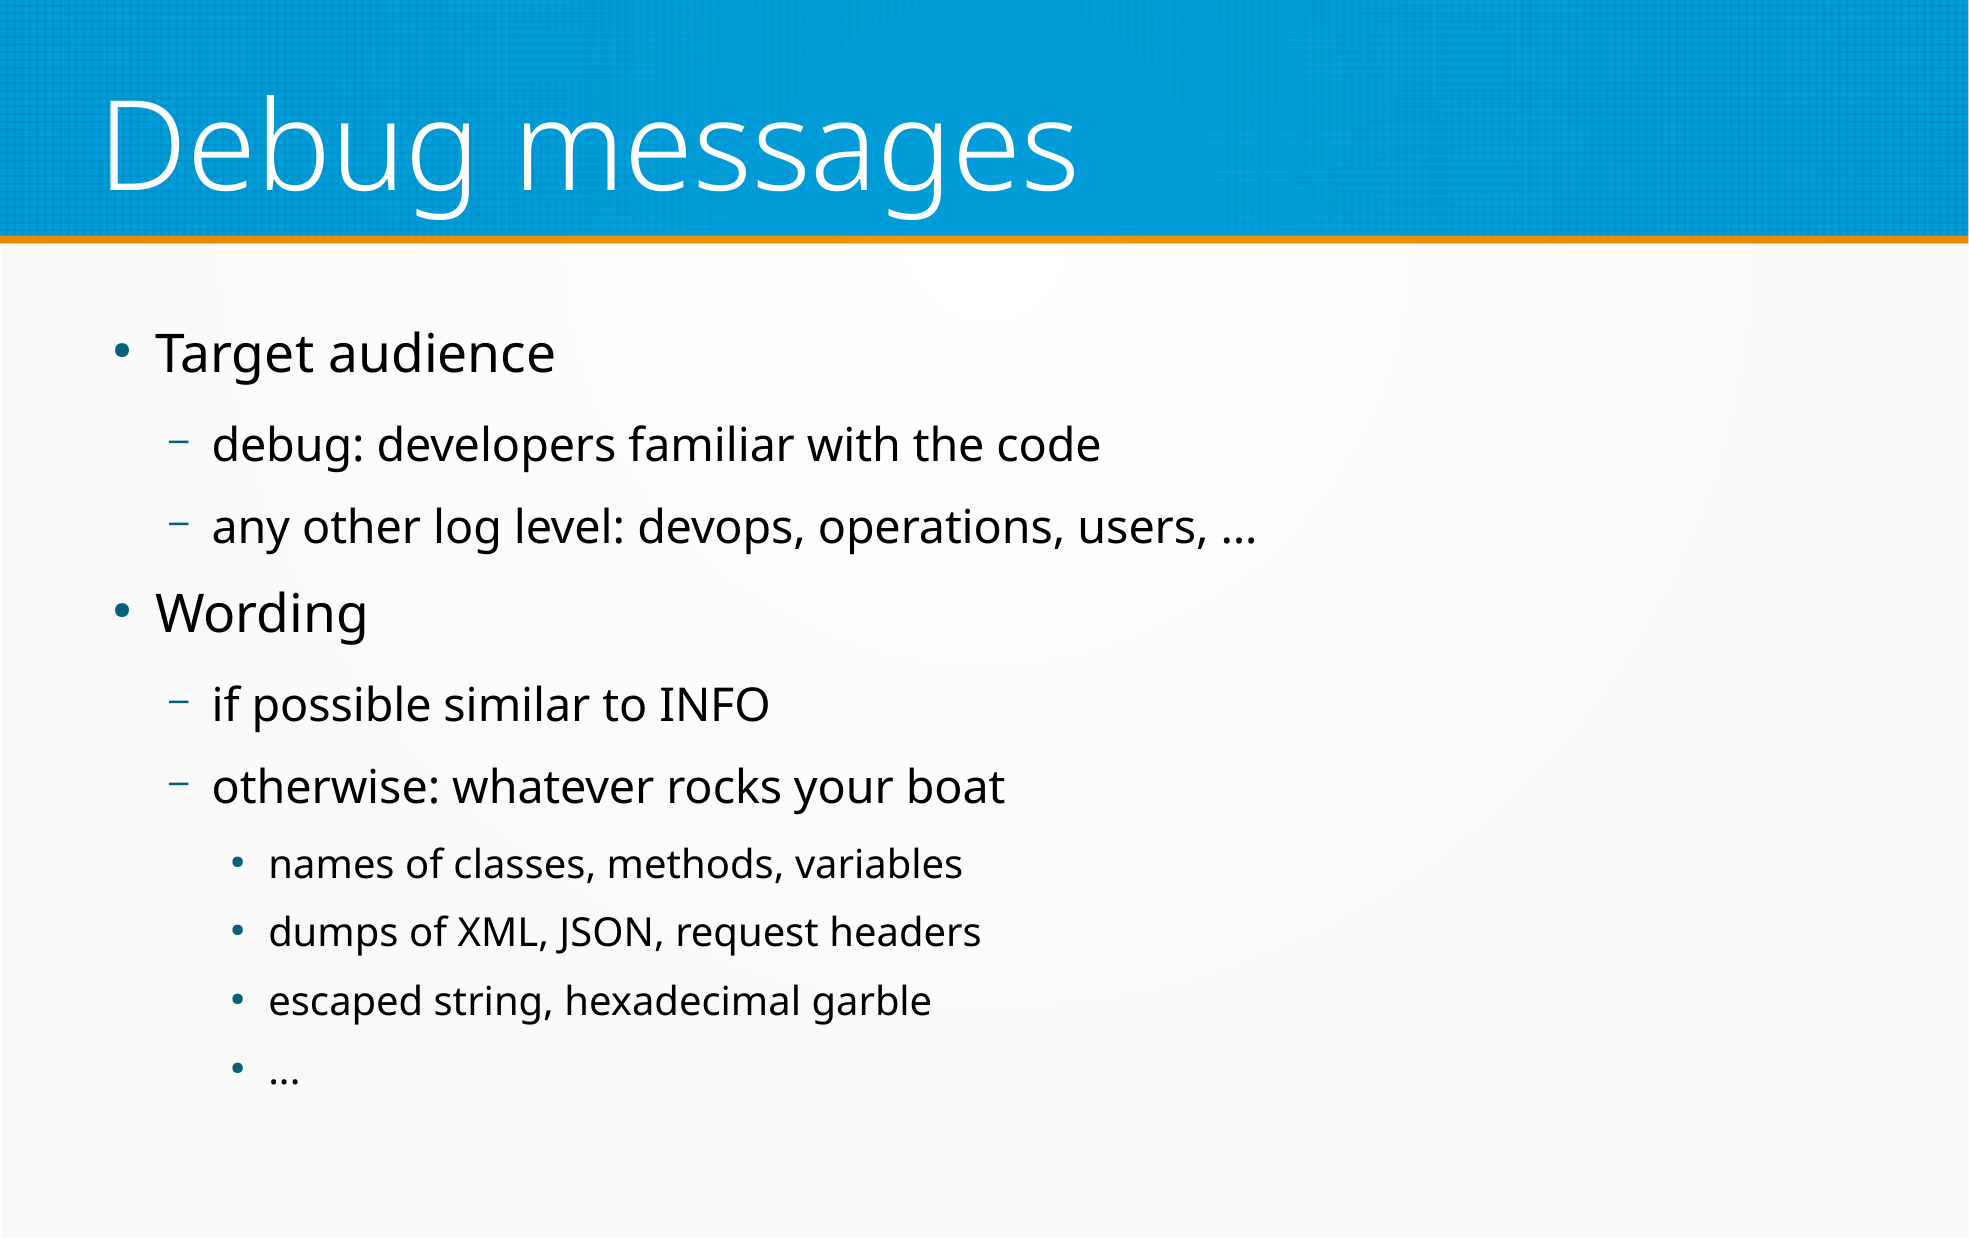

# Debug messages
Target audience
debug: developers familiar with the code
any other log level: devops, operations, users, …
Wording
if possible similar to INFO
otherwise: whatever rocks your boat
names of classes, methods, variables
dumps of XML, JSON, request headers
escaped string, hexadecimal garble
...